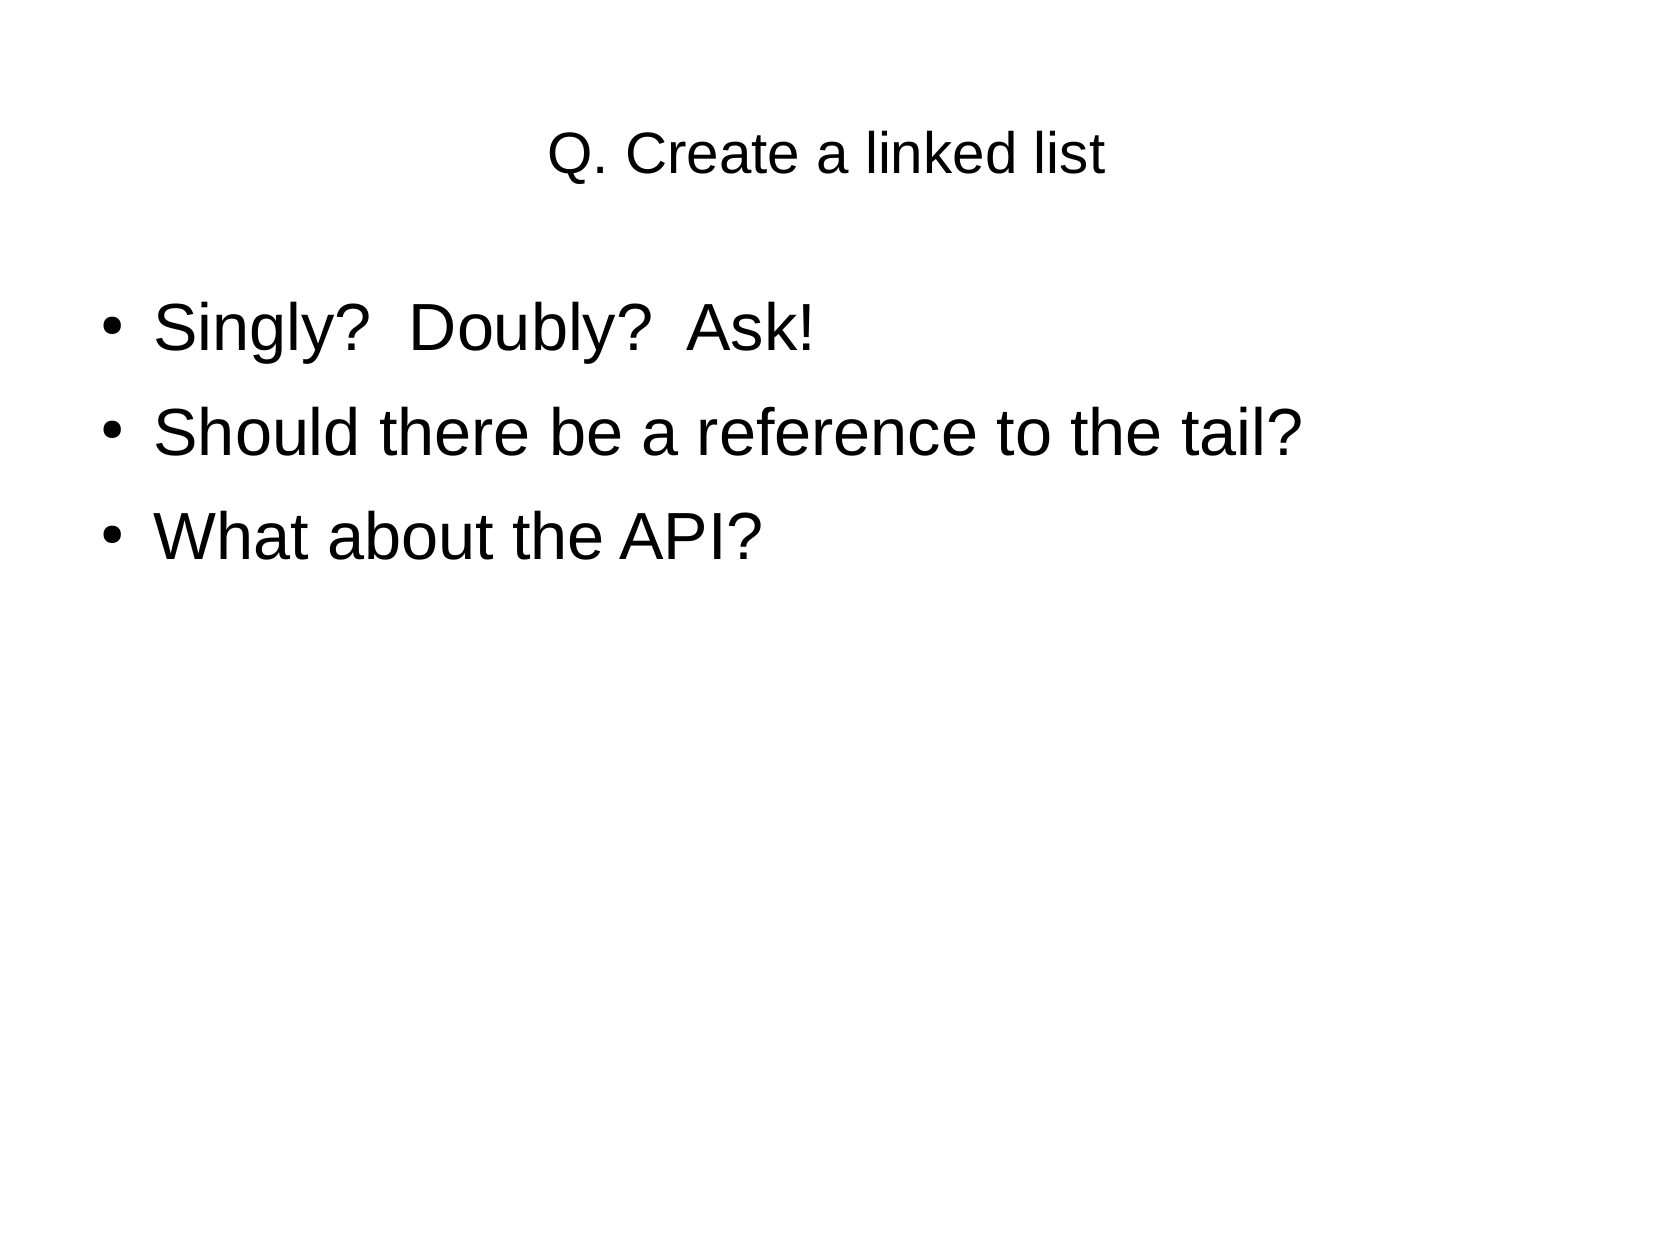

# Q. Create a linked list
Singly? Doubly? Ask!
Should there be a reference to the tail?
What about the API?